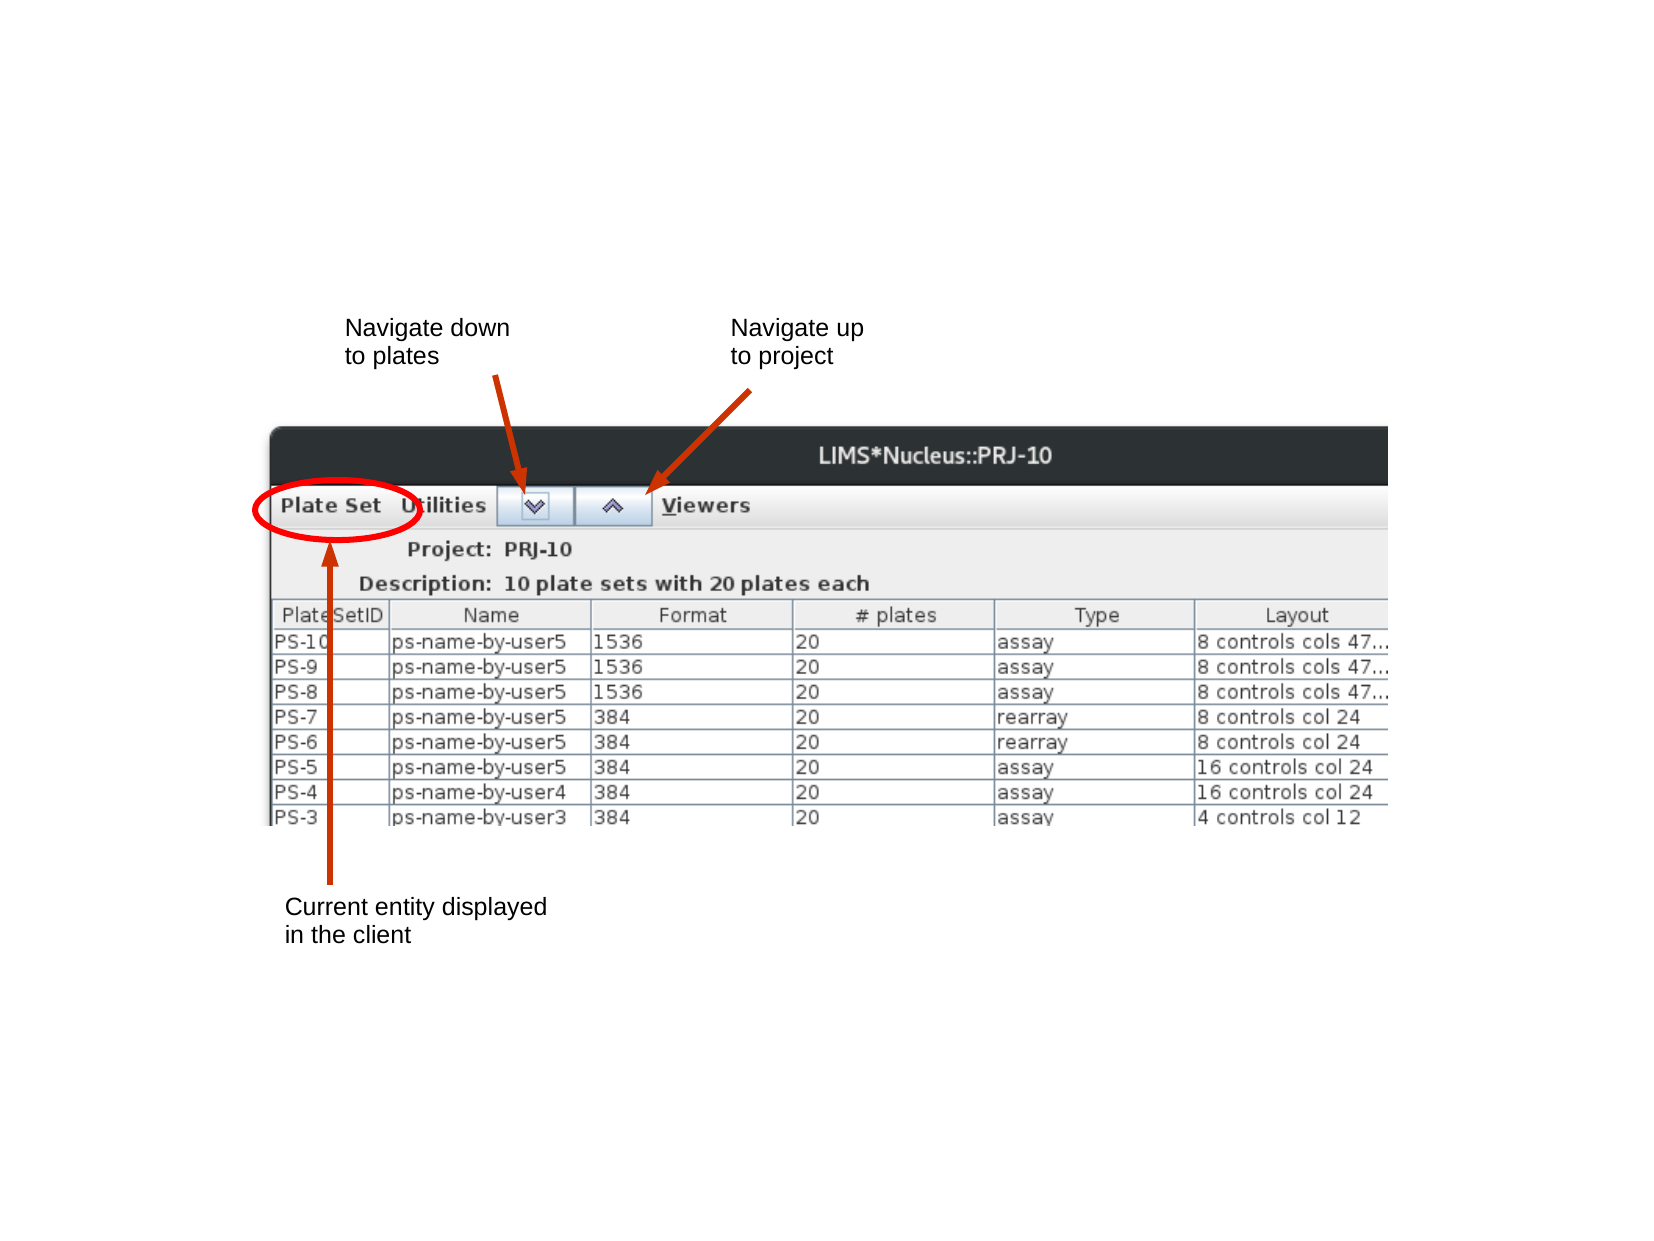

Navigate down
to plates
Navigate up
to project
Current entity displayed
in the client